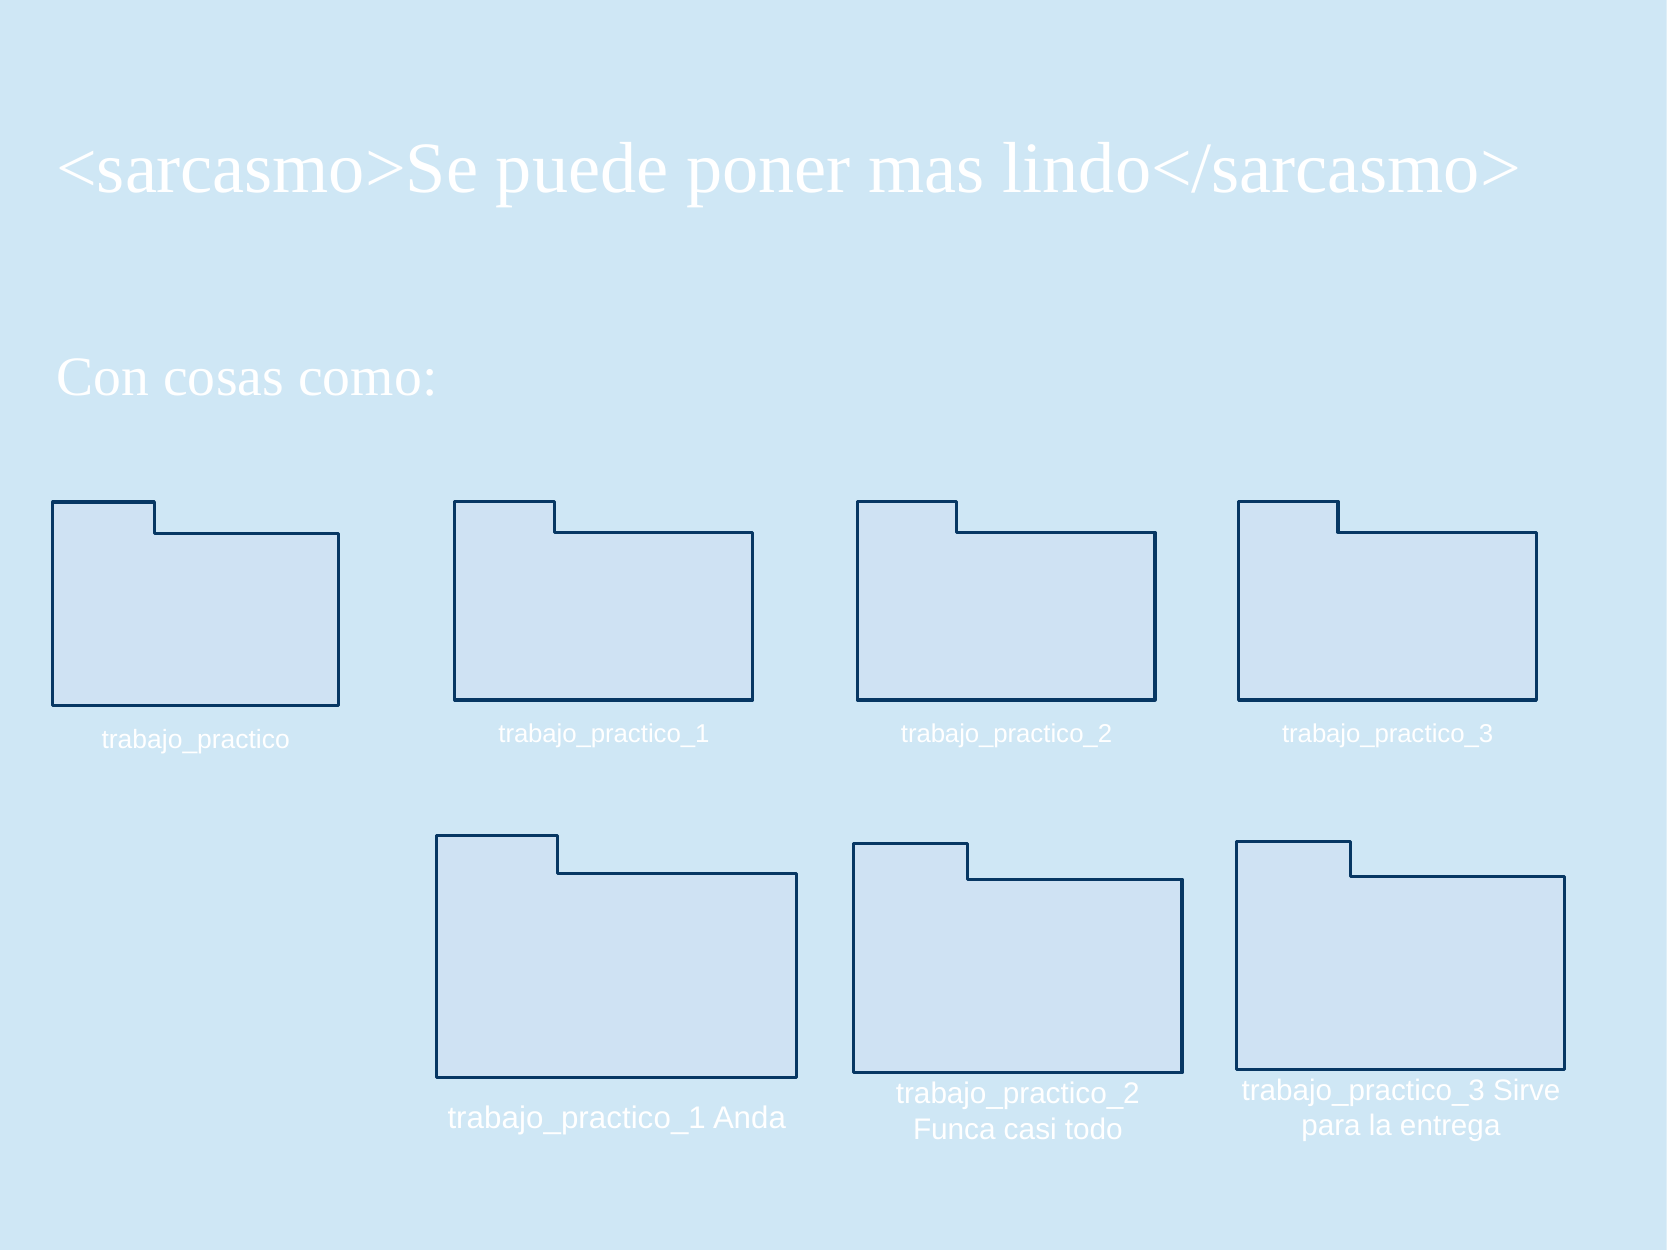

# <sarcasmo>Se puede poner mas lindo</sarcasmo>
Con cosas como:
trabajo_practico_1
trabajo_practico_2
trabajo_practico_3
trabajo_practico
trabajo_practico_1 Anda
trabajo_practico_3 Sirve para la entrega
trabajo_practico_2 Funca casi todo